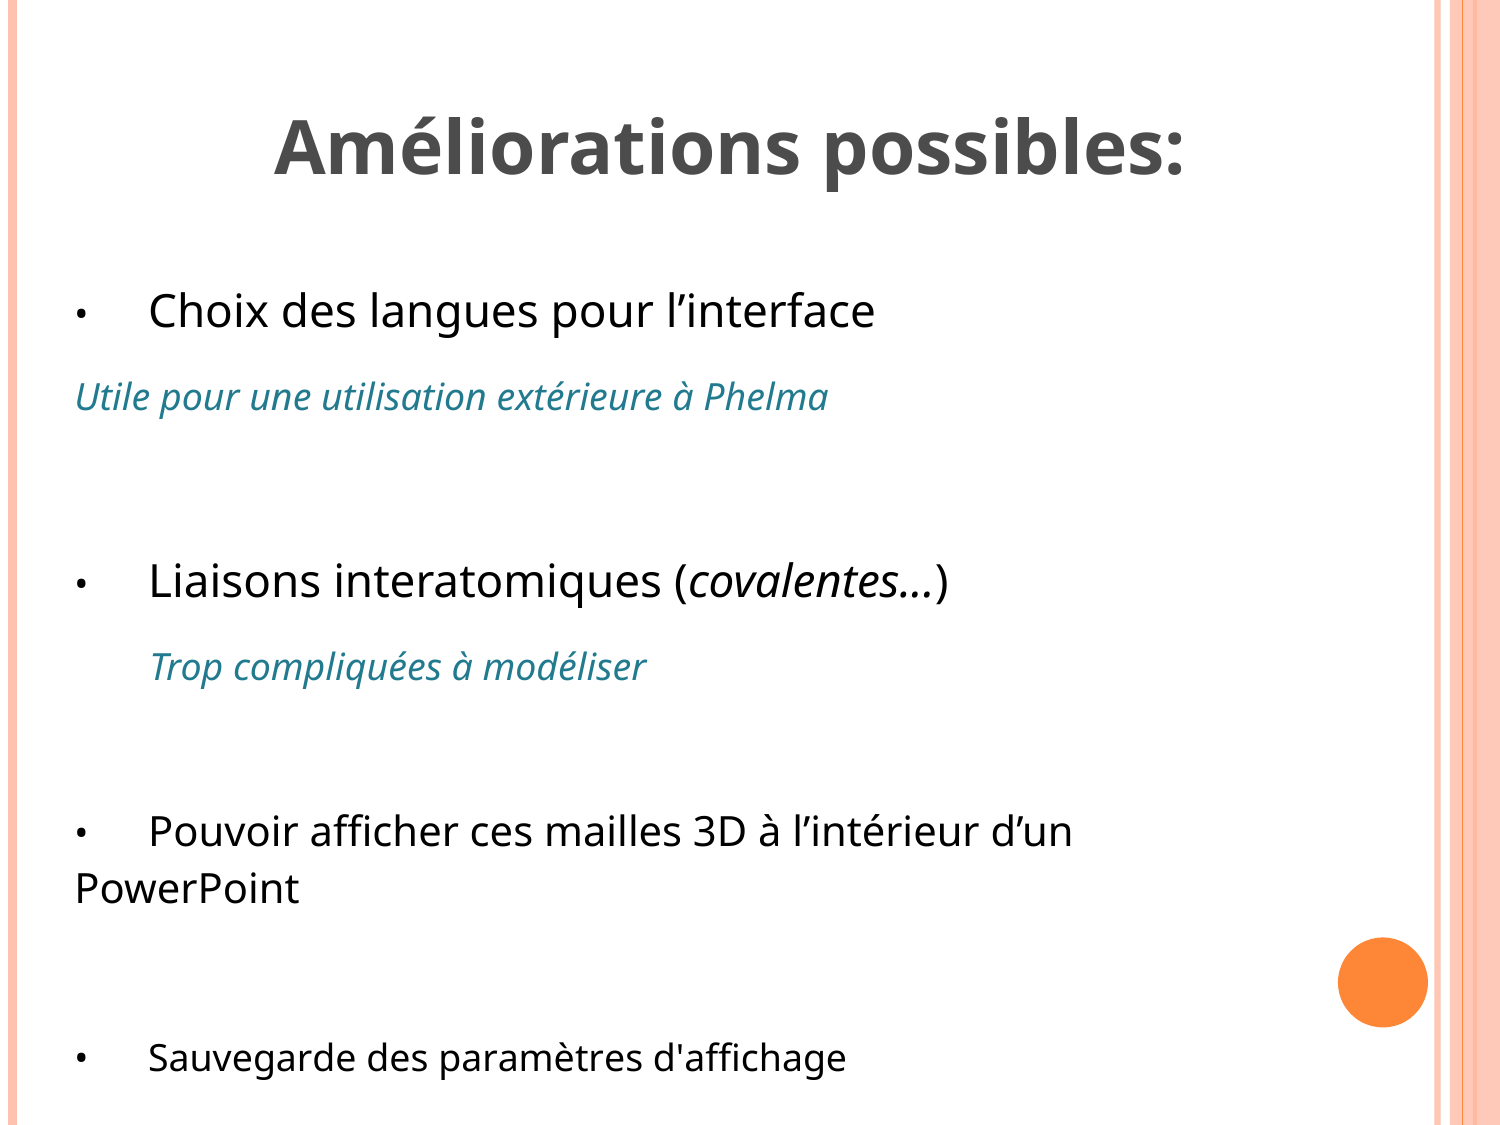

# Améliorations possibles:
•	Choix des langues pour l’interface
Utile pour une utilisation extérieure à Phelma
•	Liaisons interatomiques (covalentes...)
Trop compliquées à modéliser
•	Pouvoir afficher ces mailles 3D à l’intérieur d’un PowerPoint
•	Sauvegarde des paramètres d'affichage